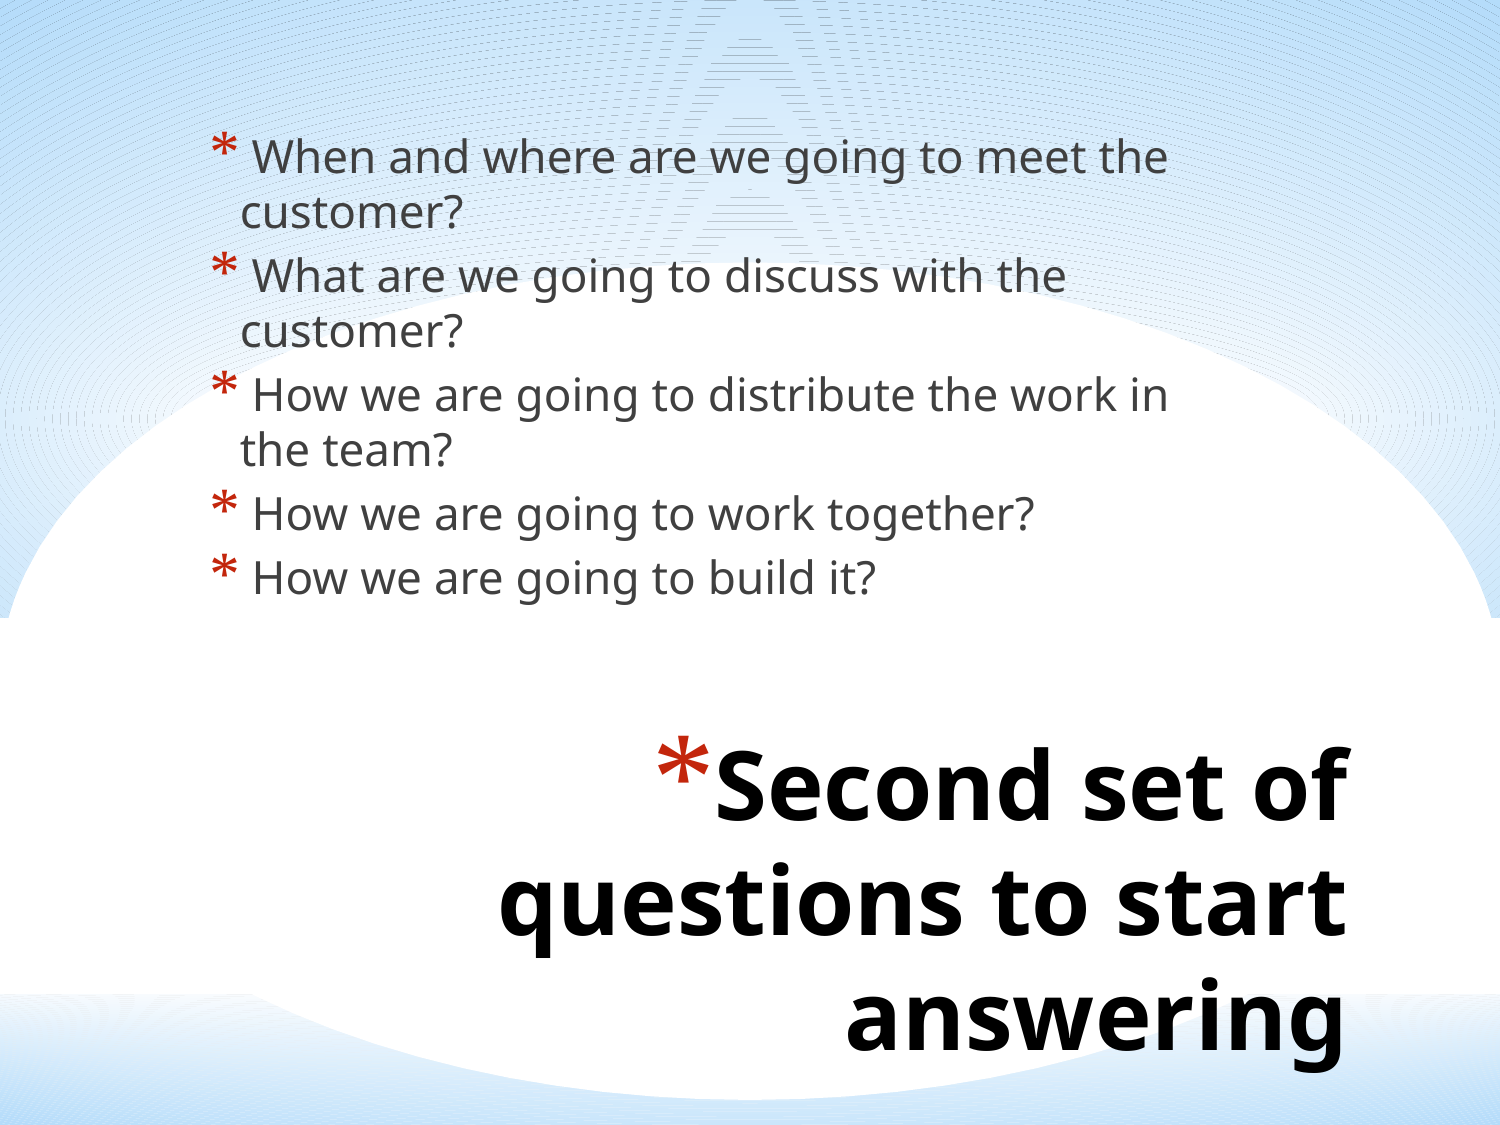

When and where are we going to meet the customer?
 What are we going to discuss with the customer?
 How we are going to distribute the work in the team?
 How we are going to work together?
 How we are going to build it?
# Second set of questions to start answering